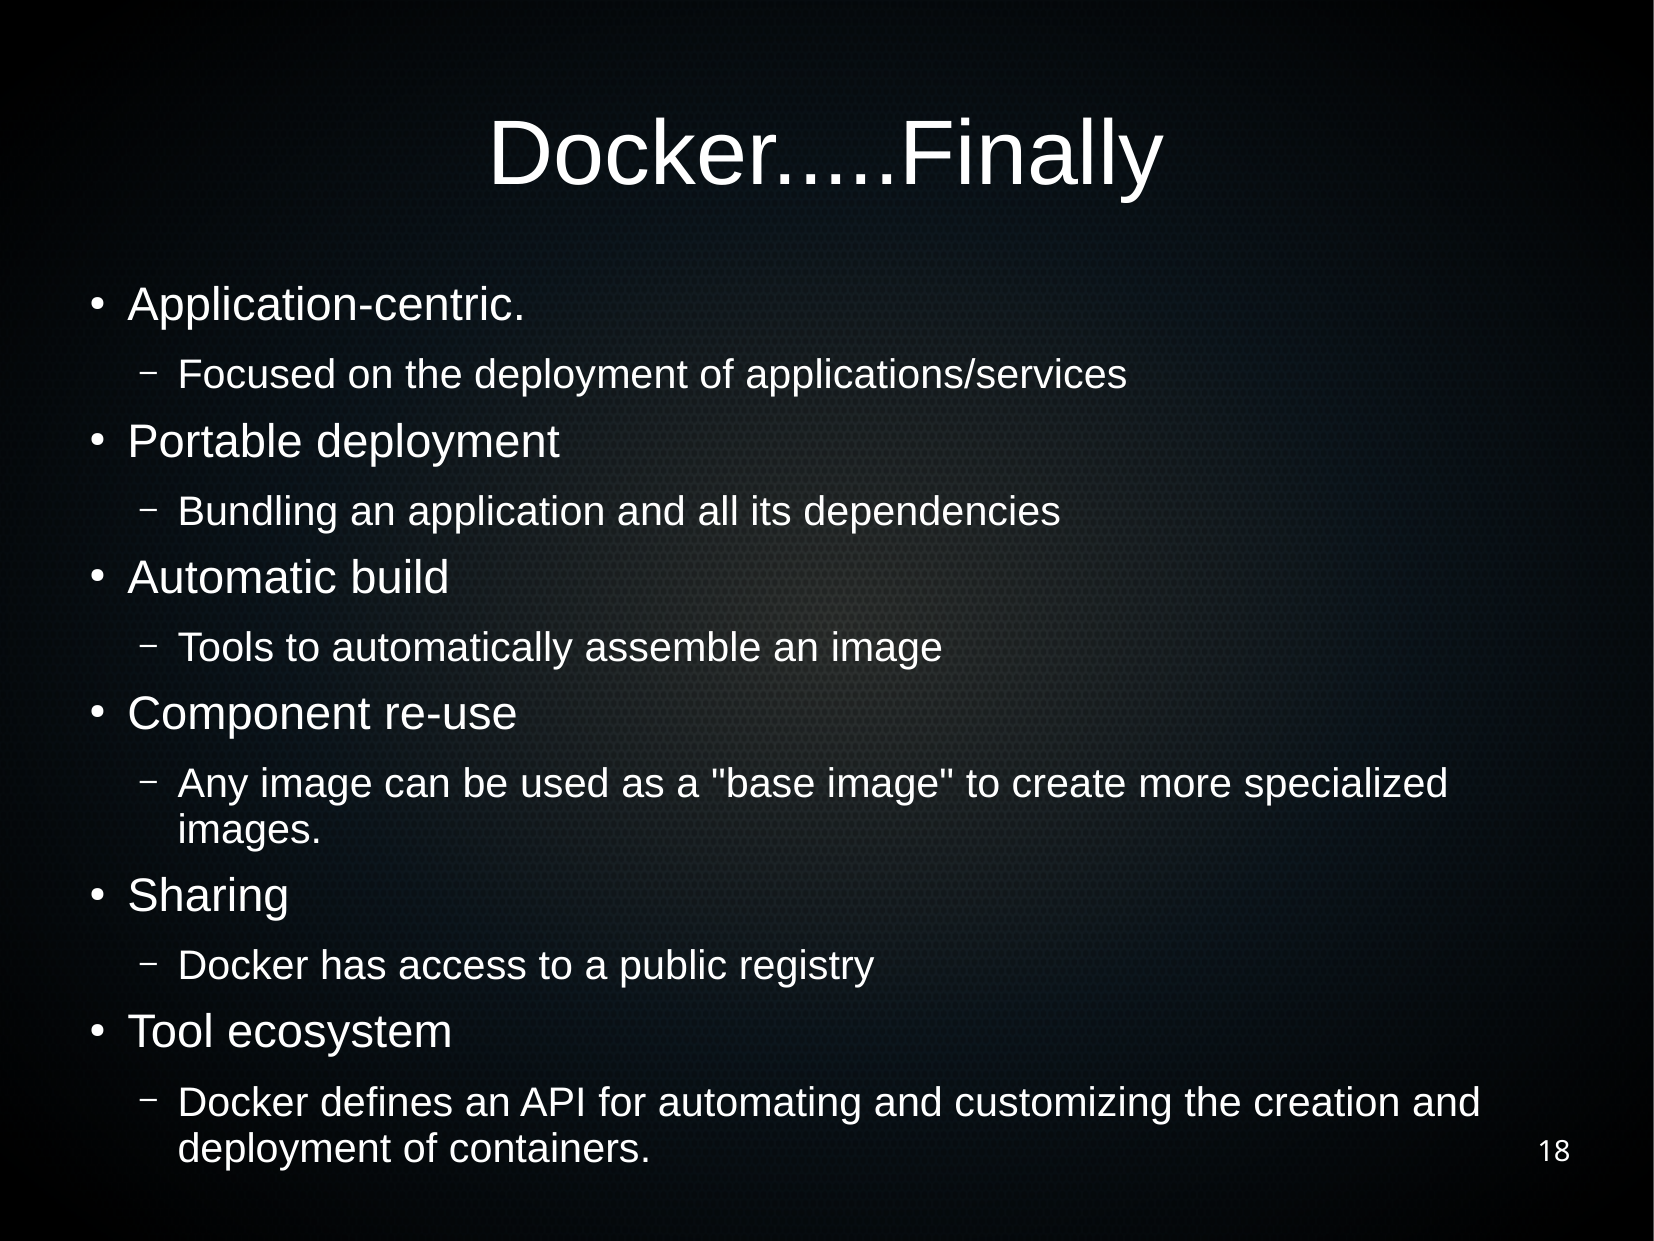

# Docker.....Finally
Application-centric.
Focused on the deployment of applications/services
Portable deployment
Bundling an application and all its dependencies
Automatic build
Tools to automatically assemble an image
Component re-use
Any image can be used as a "base image" to create more specialized images.
Sharing
Docker has access to a public registry
Tool ecosystem
Docker defines an API for automating and customizing the creation and deployment of containers.
18